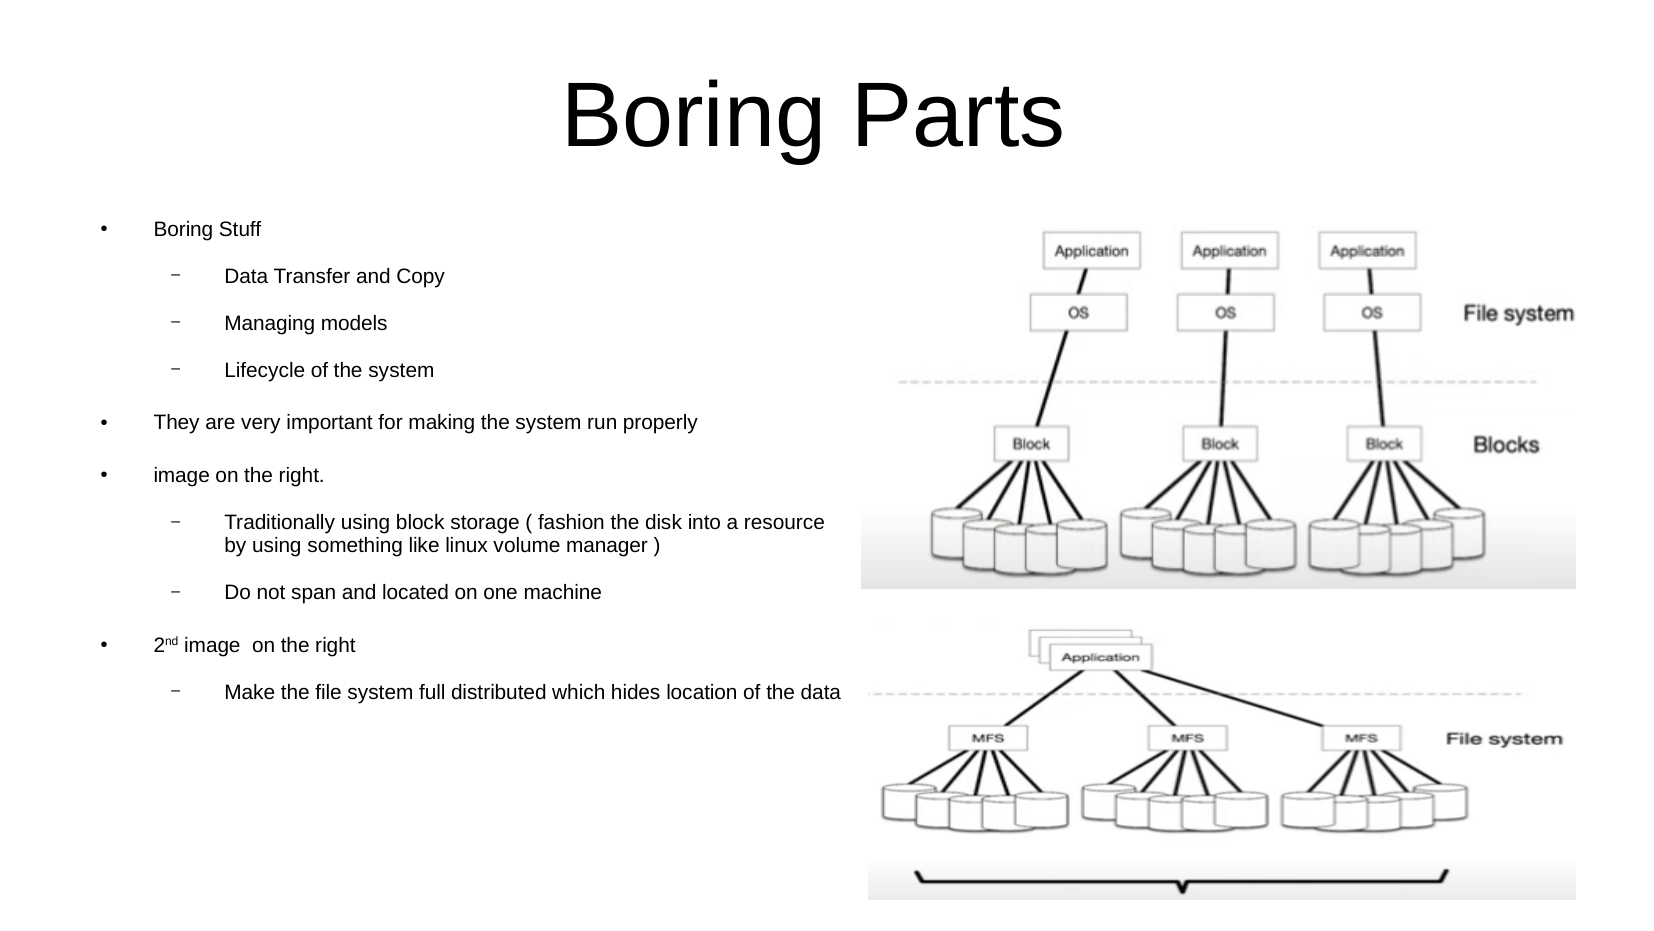

# Boring Parts
Boring Stuff
Data Transfer and Copy
Managing models
Lifecycle of the system
They are very important for making the system run properly
image on the right.
Traditionally using block storage ( fashion the disk into a resource
by using something like linux volume manager )
Do not span and located on one machine
2nd image on the right
Make the file system full distributed which hides location of the data